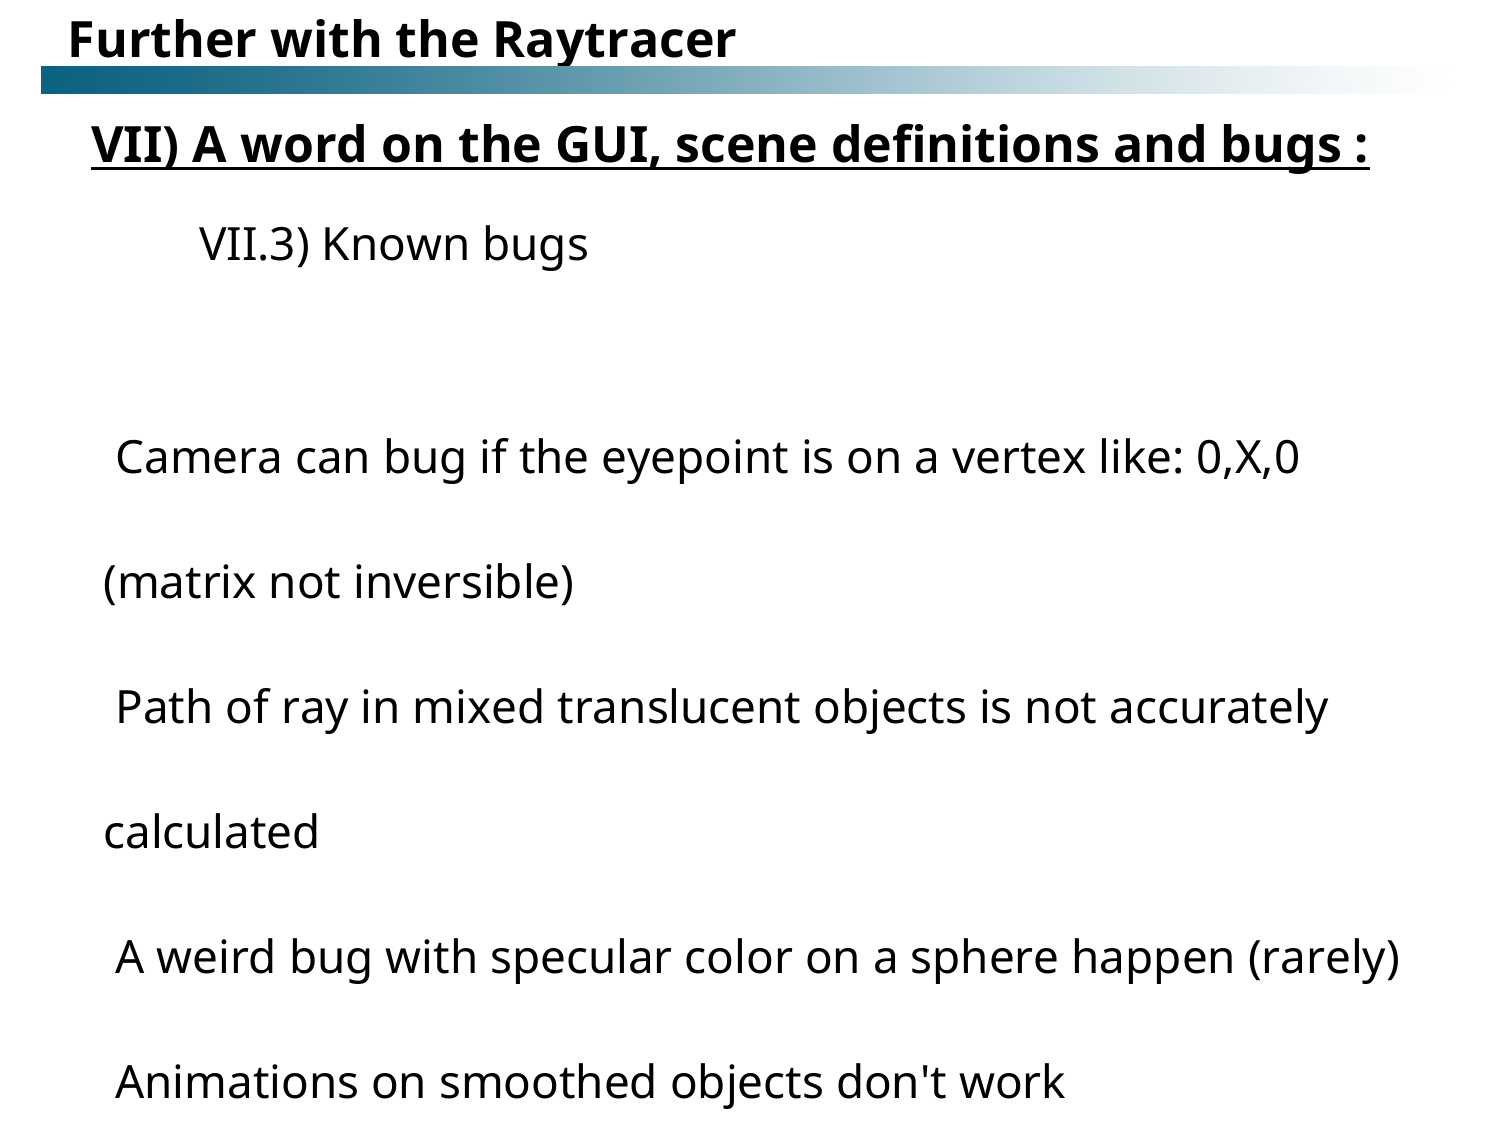

# Further with the Raytracer
VII) A word on the GUI, scene definitions and bugs :
VII.3) Known bugs
 Camera can bug if the eyepoint is on a vertex like: 0,X,0 (matrix not inversible)
 Path of ray in mixed translucent objects is not accurately calculated
 A weird bug with specular color on a sphere happen (rarely)
 Animations on smoothed objects don't work